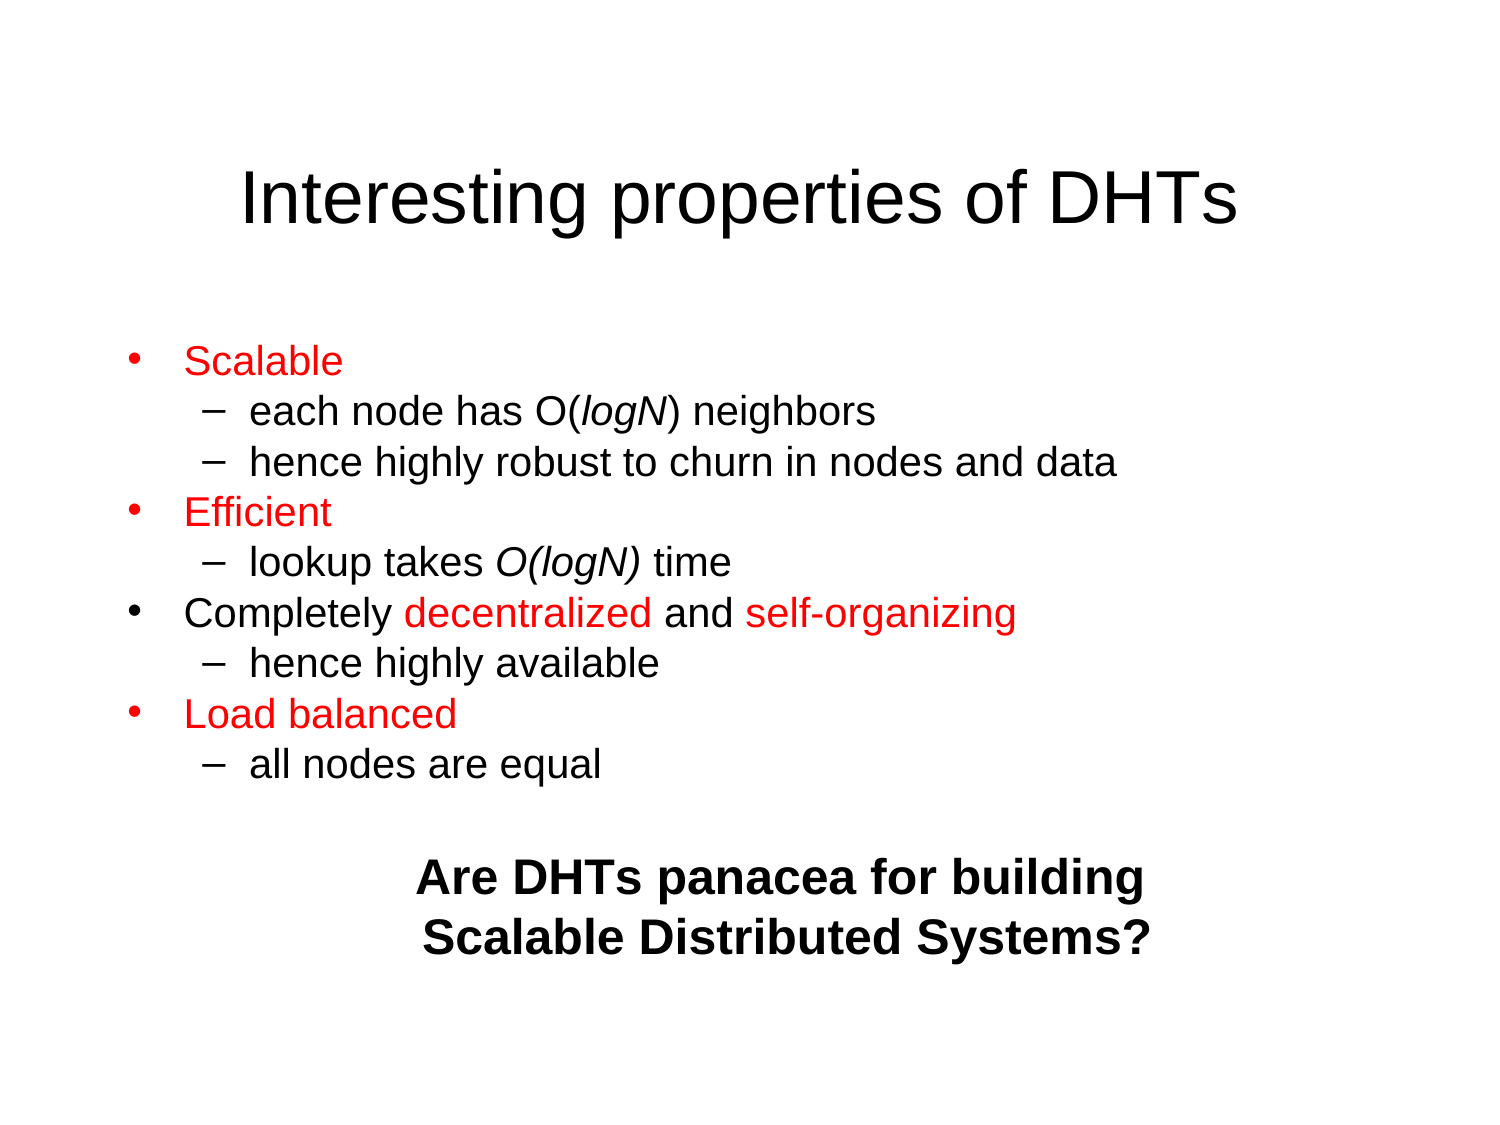

# Interesting properties of DHTs
Scalable
each node has O(logN) neighbors
hence highly robust to churn in nodes and data
Efficient
lookup takes O(logN) time
Completely decentralized and self-organizing
hence highly available
Load balanced
all nodes are equal
Are DHTs panacea for building
Scalable Distributed Systems?